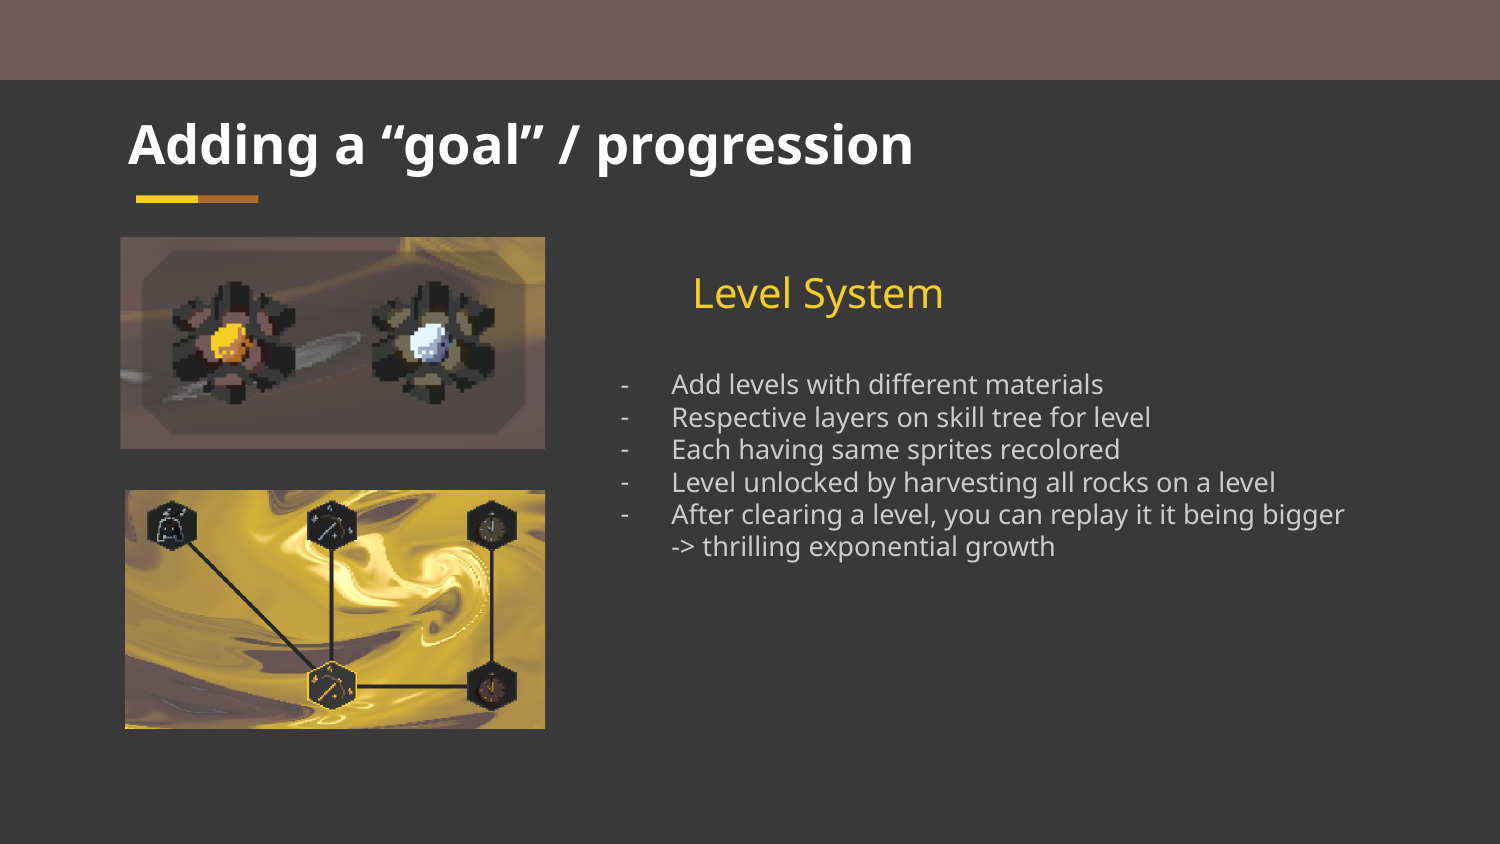

# Adding a “goal” / progression
Level System
Add levels with different materials
Respective layers on skill tree for level
Each having same sprites recolored
Level unlocked by harvesting all rocks on a level
After clearing a level, you can replay it it being bigger -> thrilling exponential growth